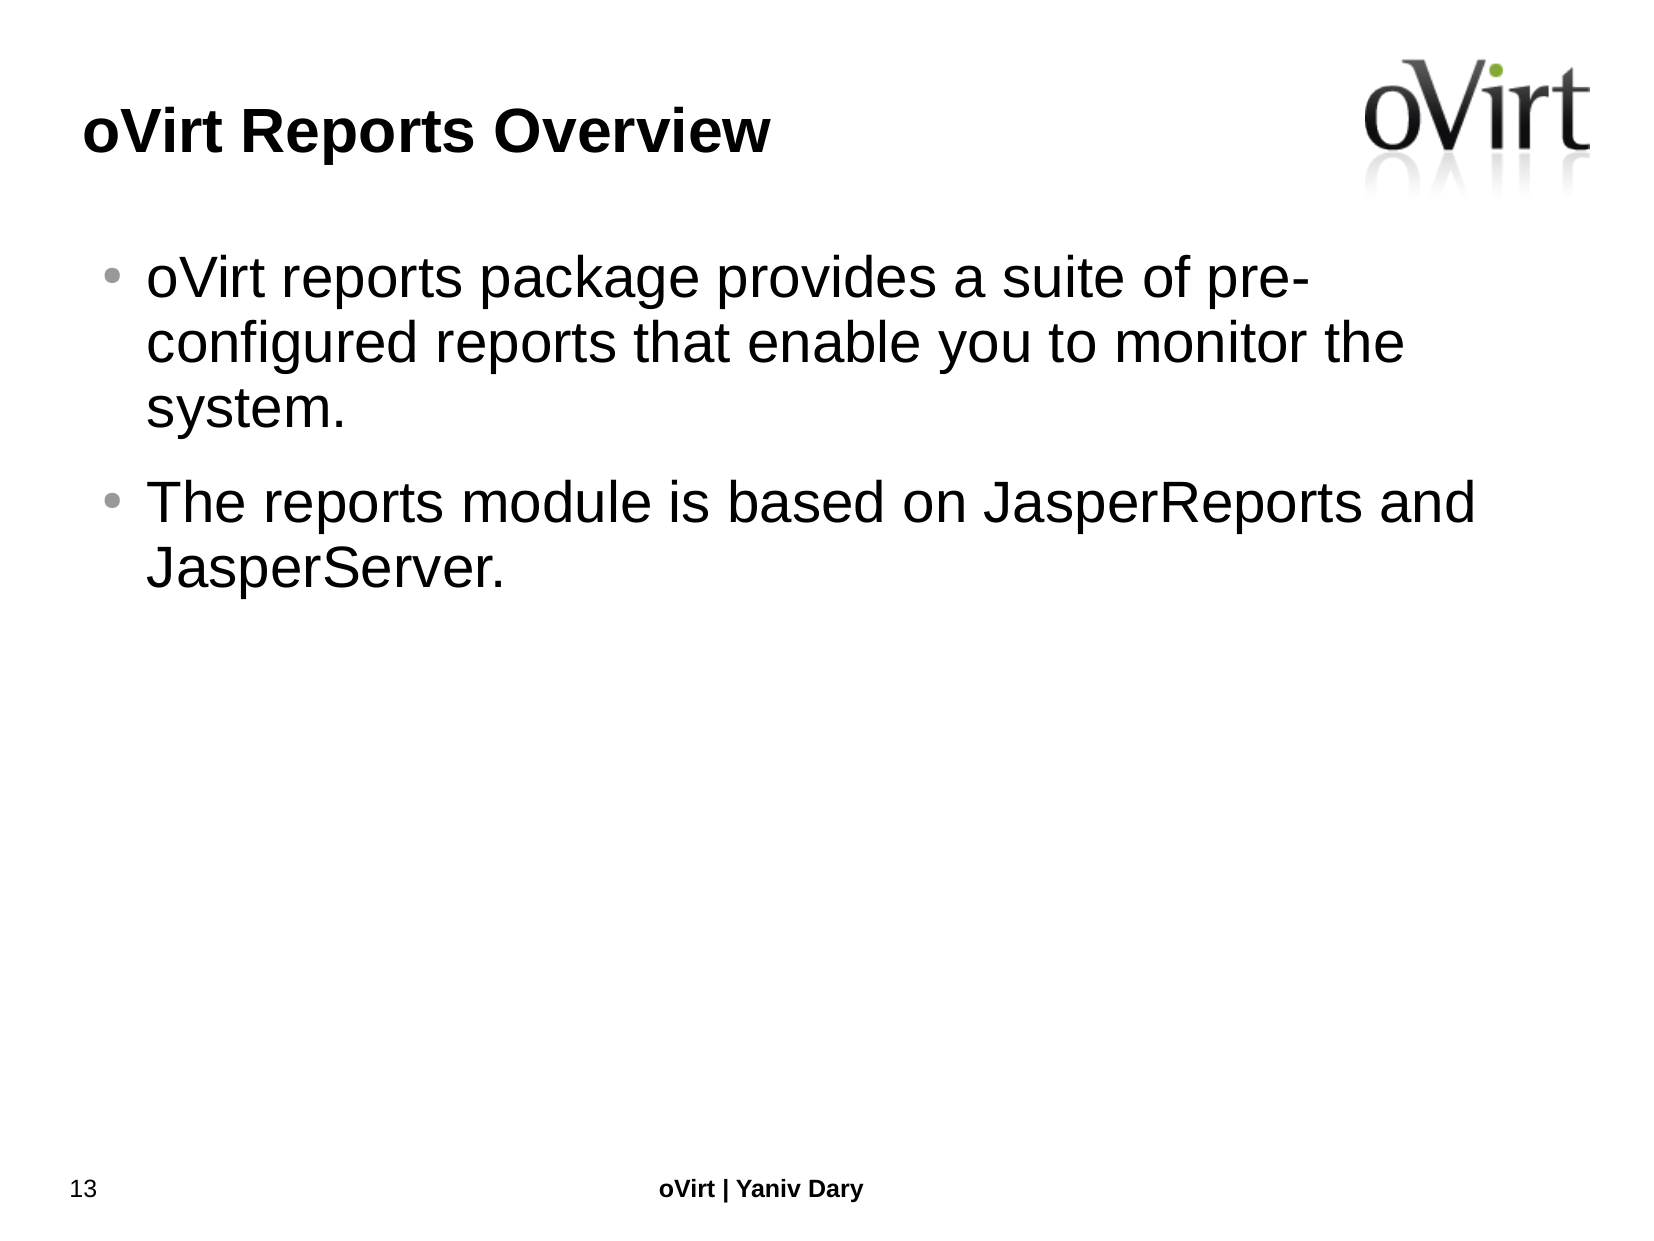

# oVirt Reports Overview
oVirt reports package provides a suite of pre-configured reports that enable you to monitor the system.
The reports module is based on JasperReports and JasperServer.